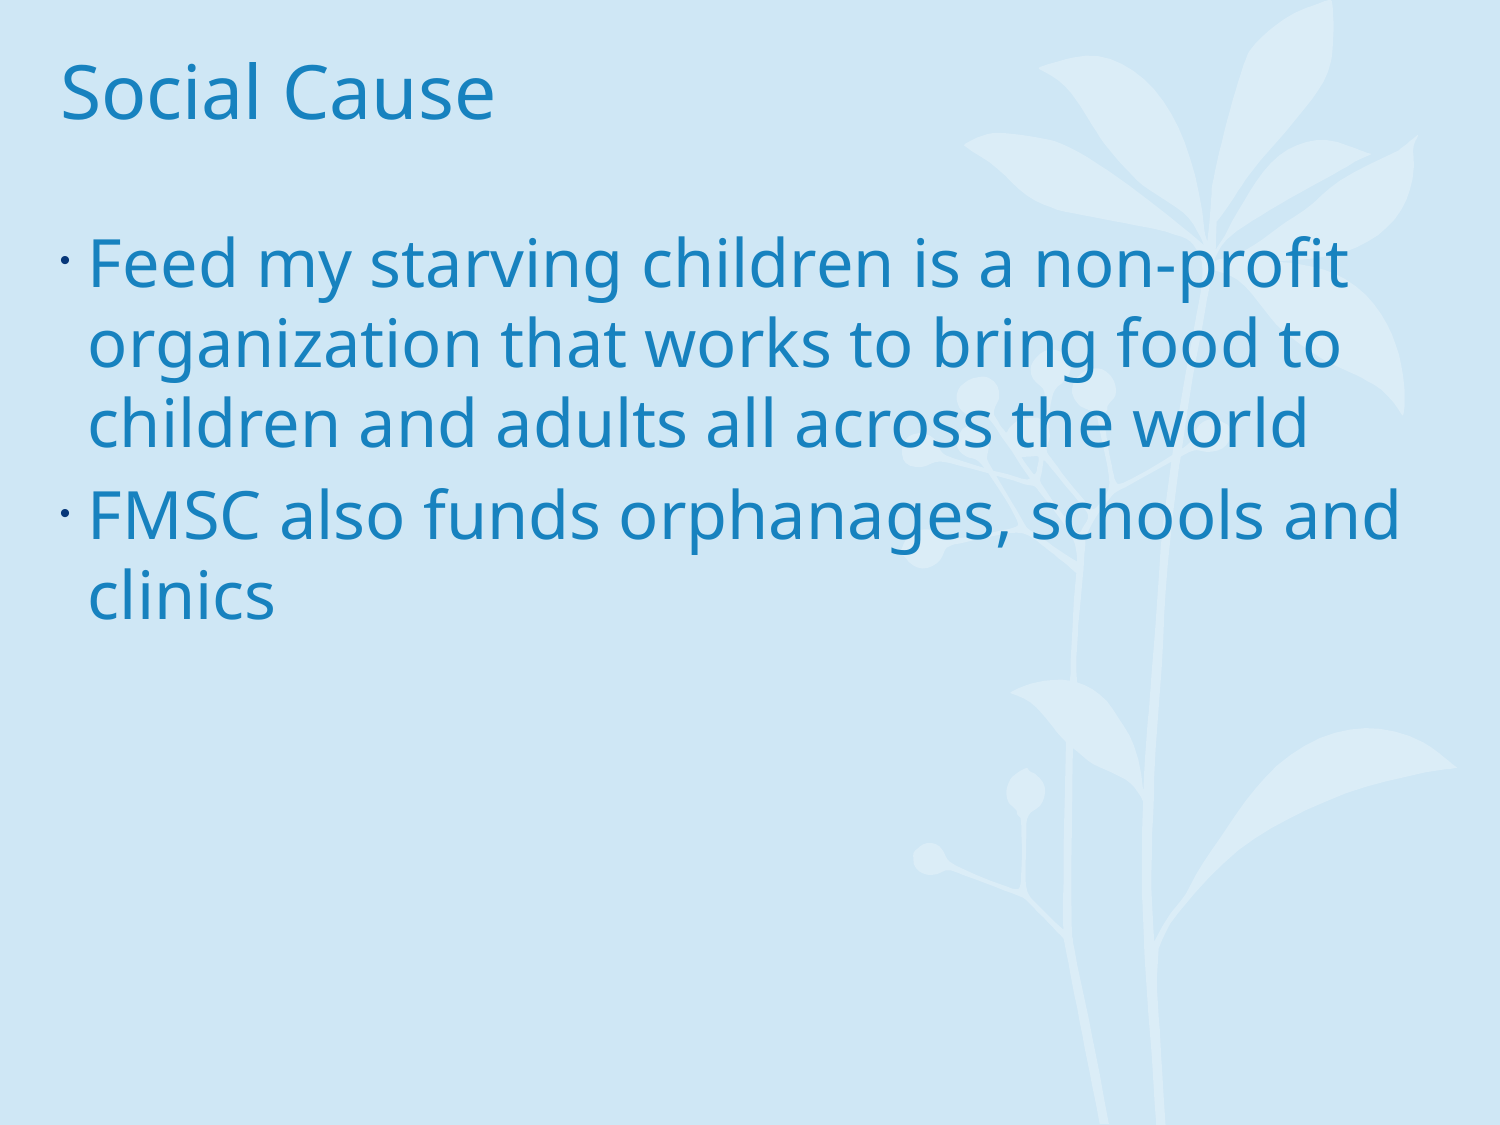

# Social Cause
Feed my starving children is a non-profit organization that works to bring food to children and adults all across the world
FMSC also funds orphanages, schools and clinics